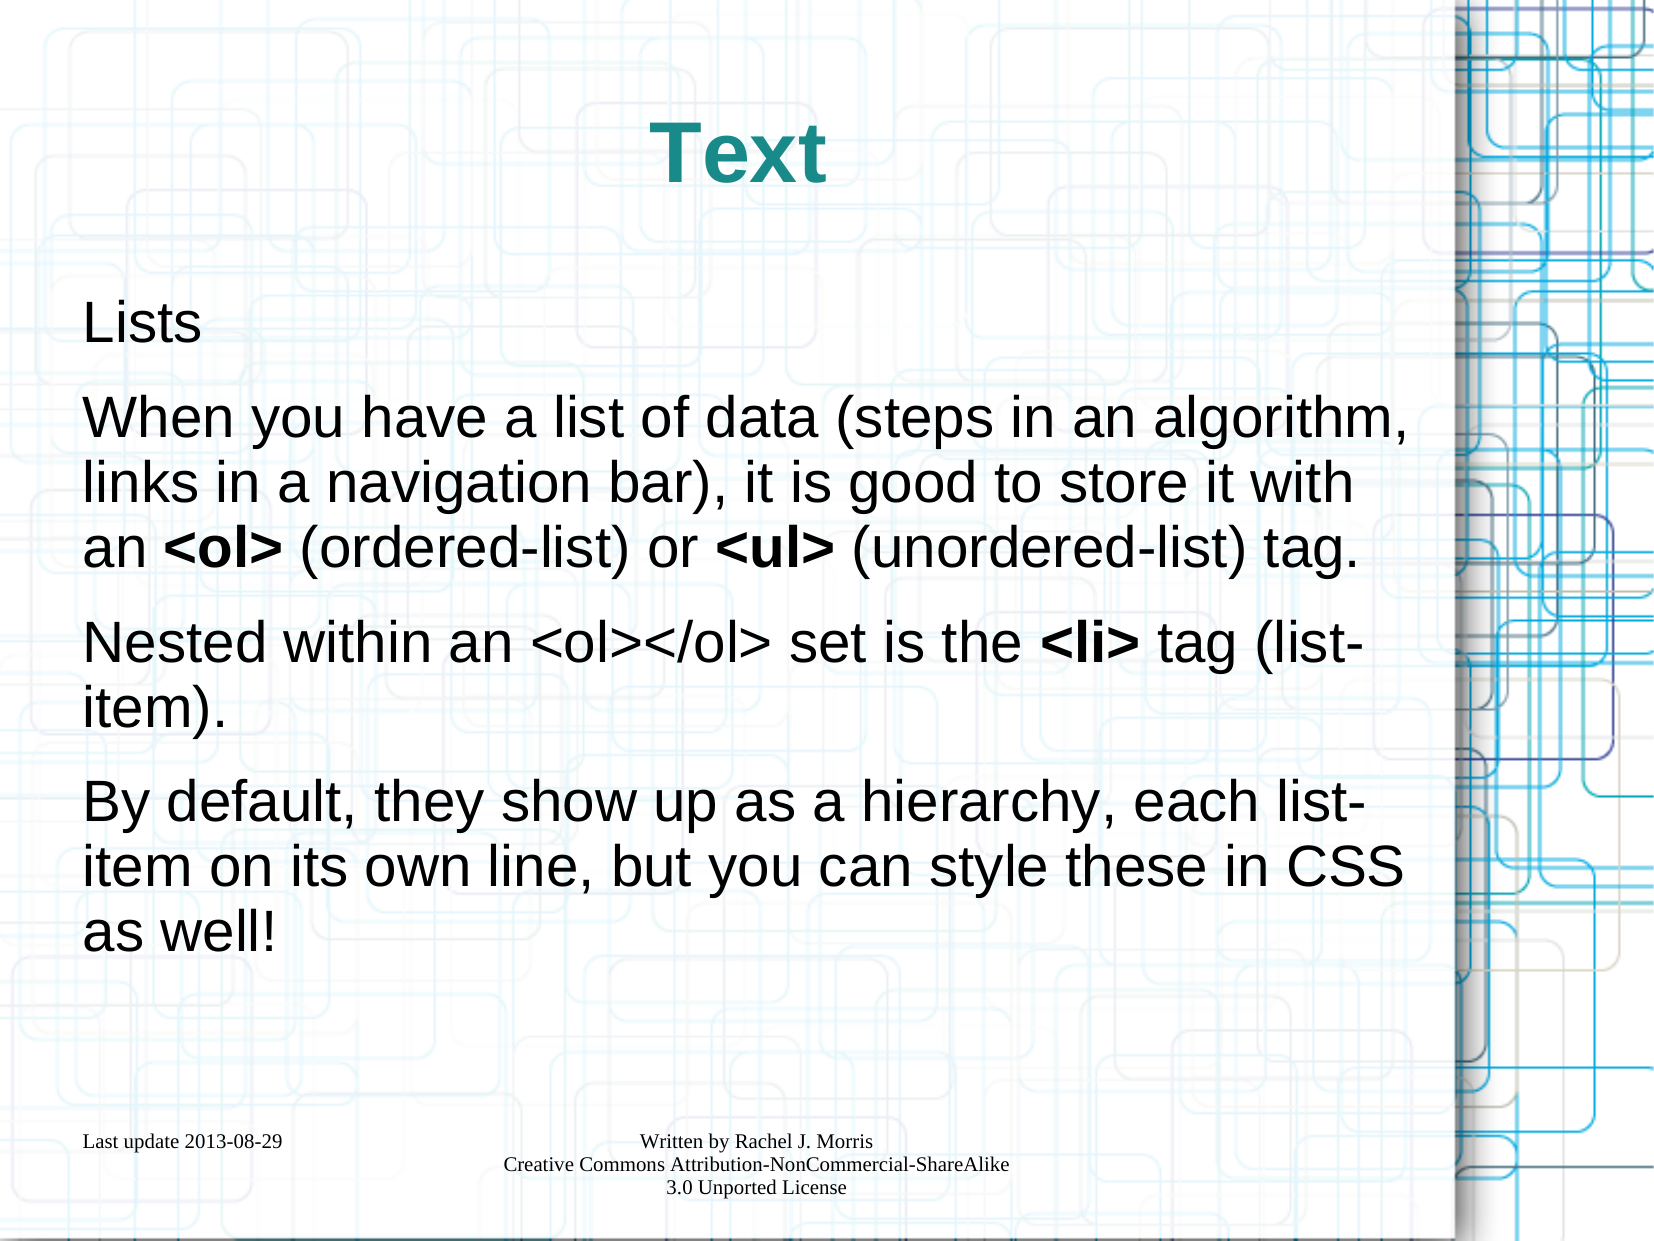

# Text
Lists
When you have a list of data (steps in an algorithm, links in a navigation bar), it is good to store it with an <ol> (ordered-list) or <ul> (unordered-list) tag.
Nested within an <ol></ol> set is the <li> tag (list-item).
By default, they show up as a hierarchy, each list-item on its own line, but you can style these in CSS as well!